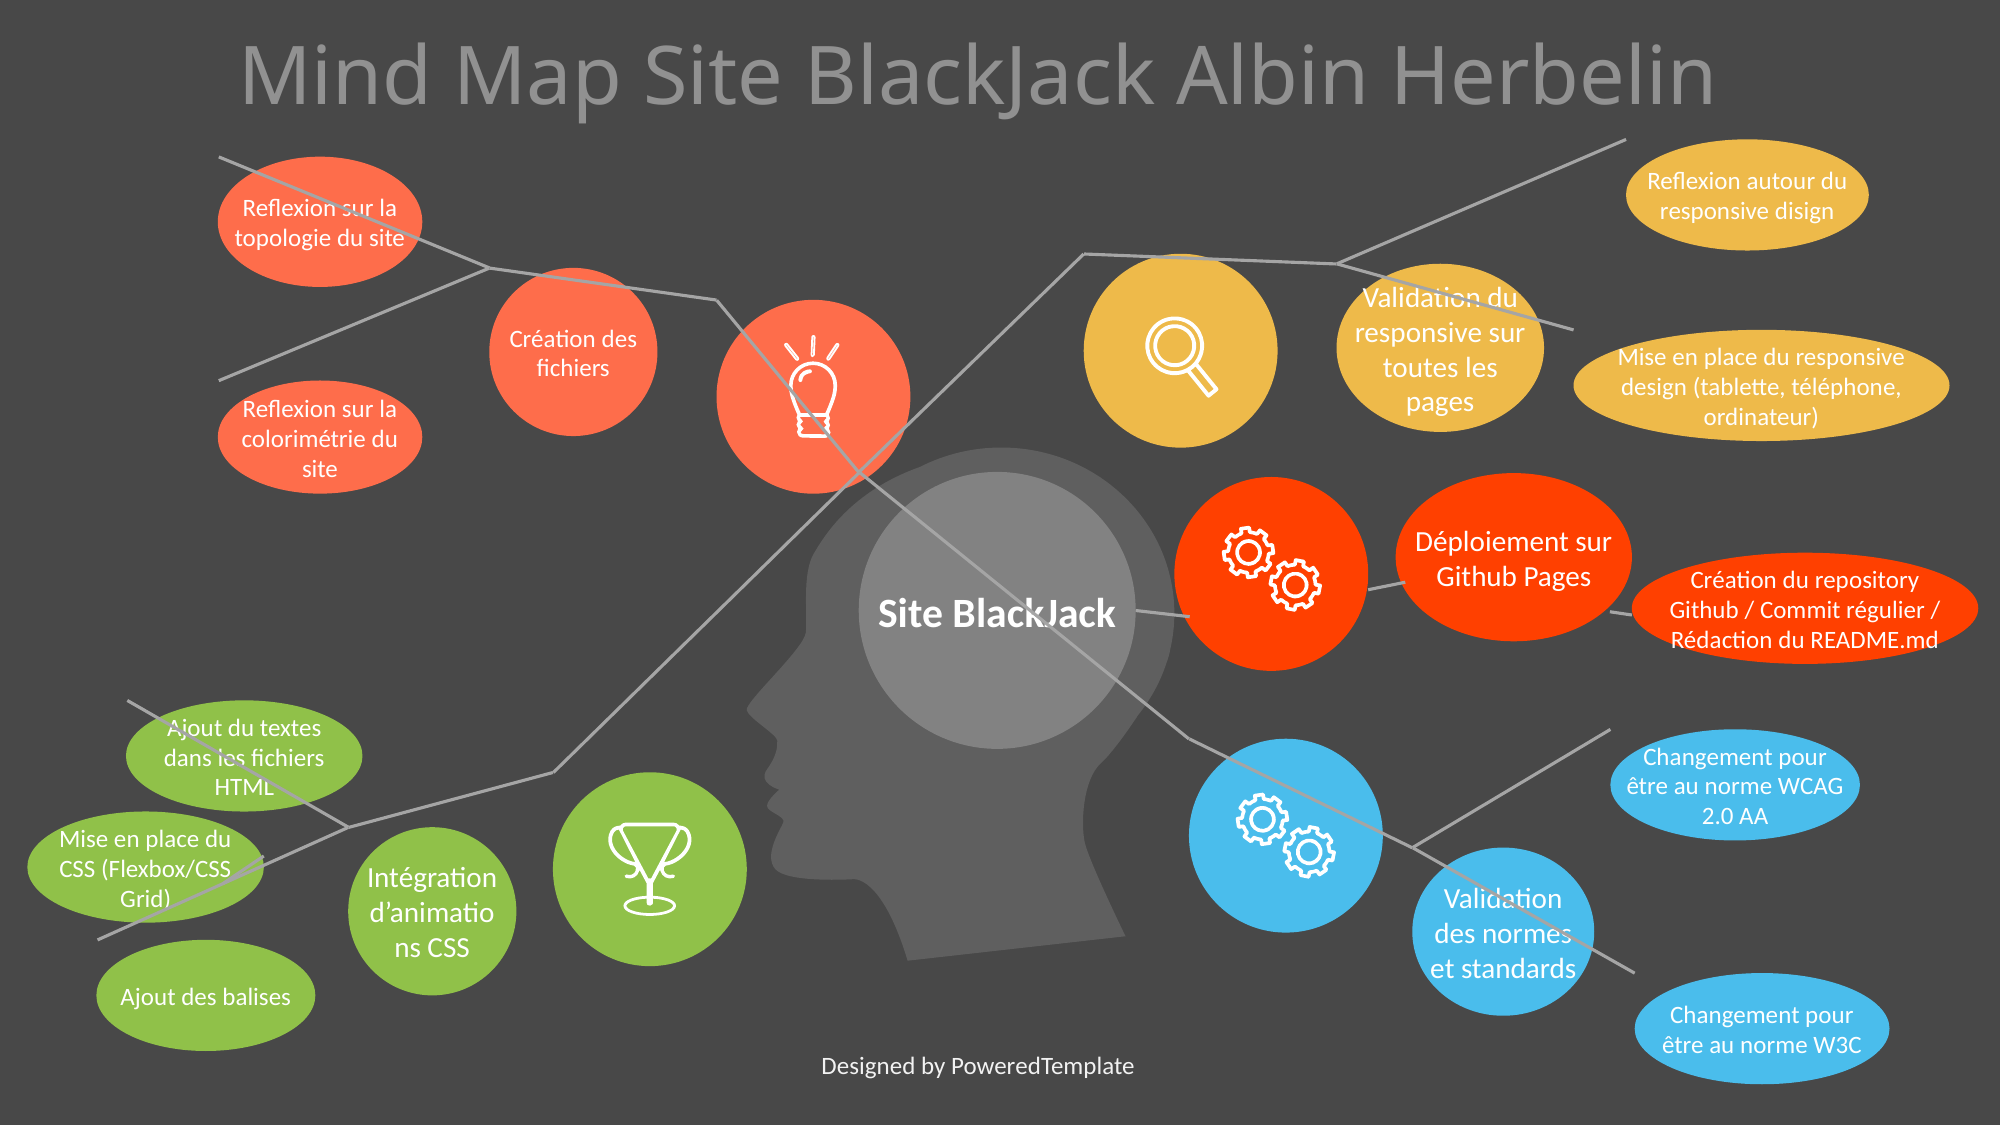

# Mind Map Site BlackJack Albin Herbelin
Reflexion autour du responsive disign
Validation du responsive sur toutes les pages
Mise en place du responsive design (tablette, téléphone, ordinateur)
Reflexion sur la topologie du site
Création des fichiers
Reflexion sur la colorimétrie du site
Site BlackJack
Déploiement sur Github Pages
Création du repository Github / Commit régulier / Rédaction du README.md
Changement pour être au norme WCAG 2.0 AA
Validation des normes et standards
Changement pour être au norme W3C
Ajout du textes dans les fichiers HTML
Mise en place du CSS (Flexbox/CSS Grid)
Intégration d’animations CSS
Ajout des balises
Designed by PoweredTemplate